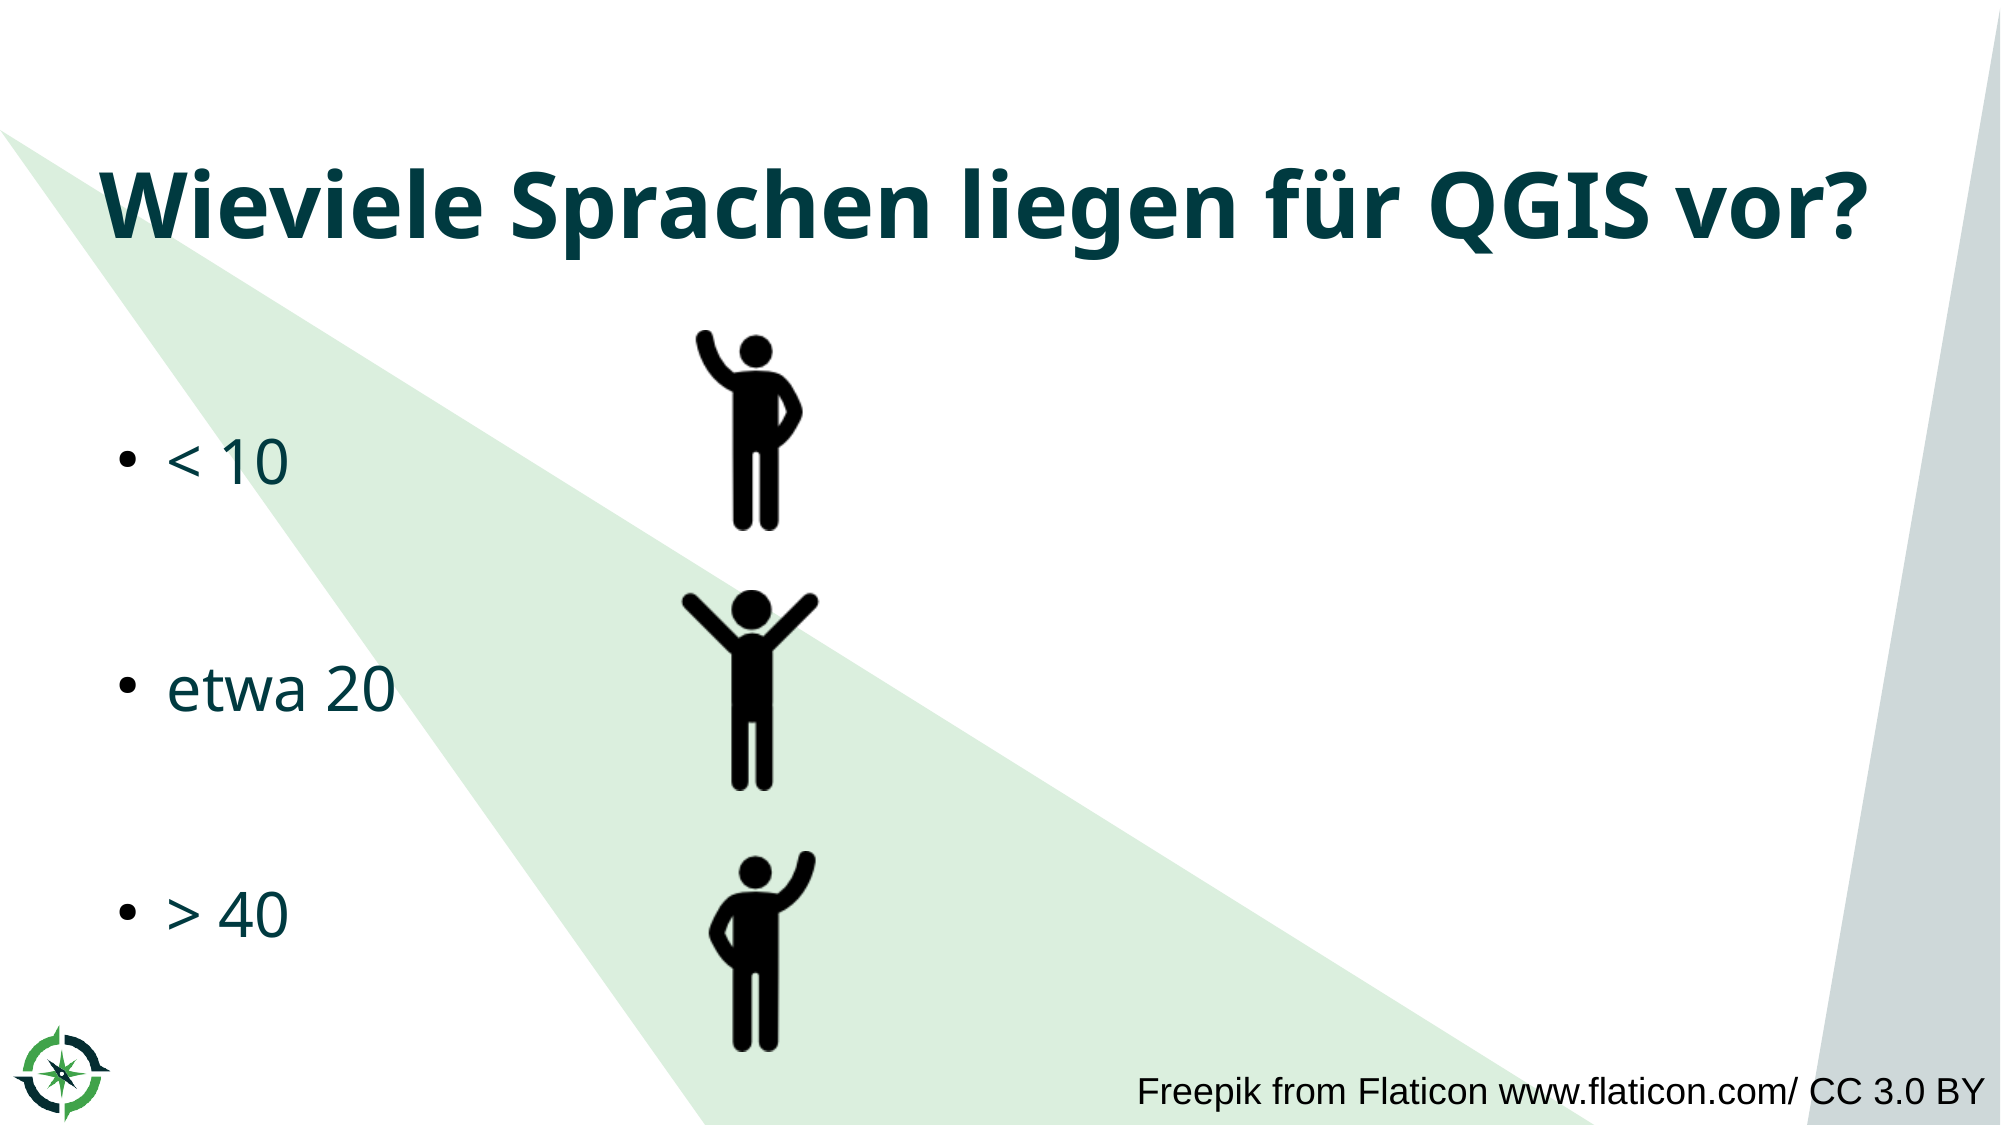

# Wieviele Sprachen liegen für QGIS vor?
< 10
etwa 20
> 40
Freepik from Flaticon www.flaticon.com/ CC 3.0 BY